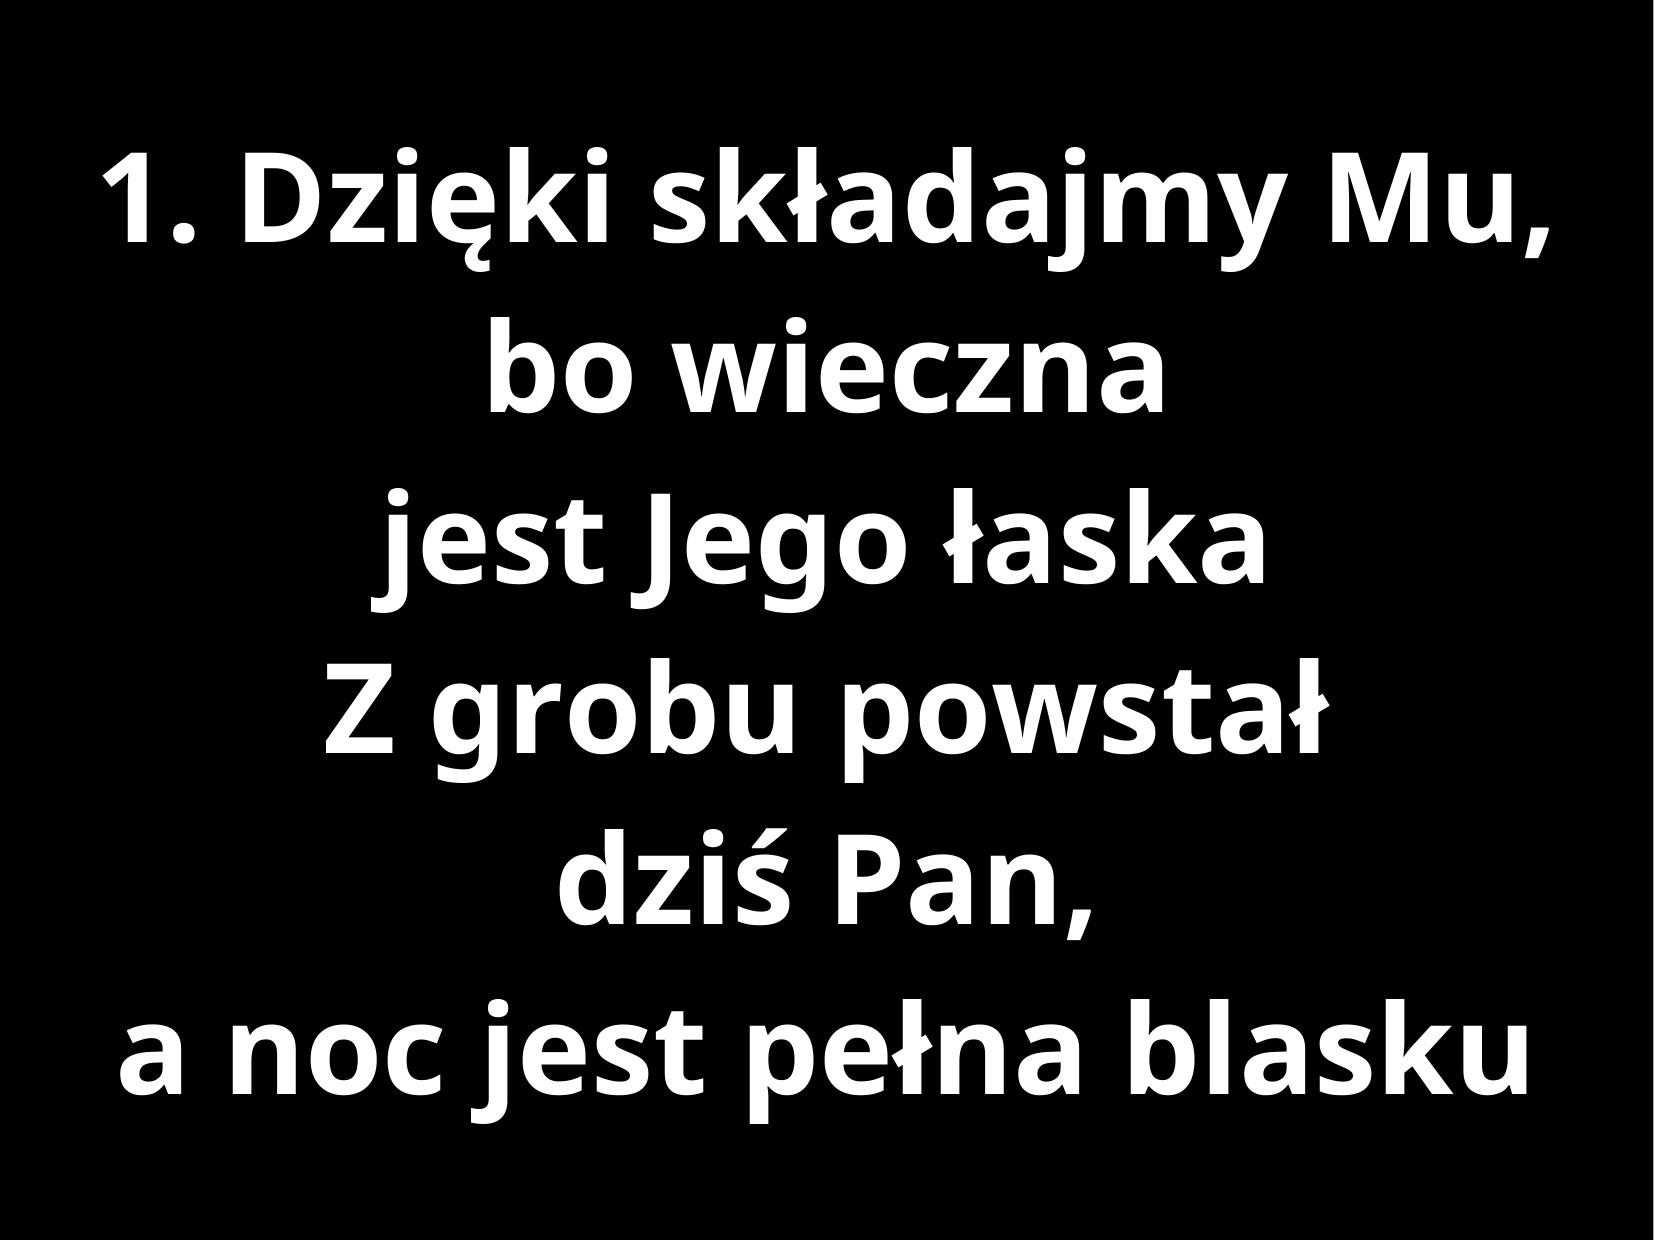

# 1. Dzięki składajmy Mu, bo wieczna jest Jego łaska Z grobu powstał dziś Pan, a noc jest pełna blasku